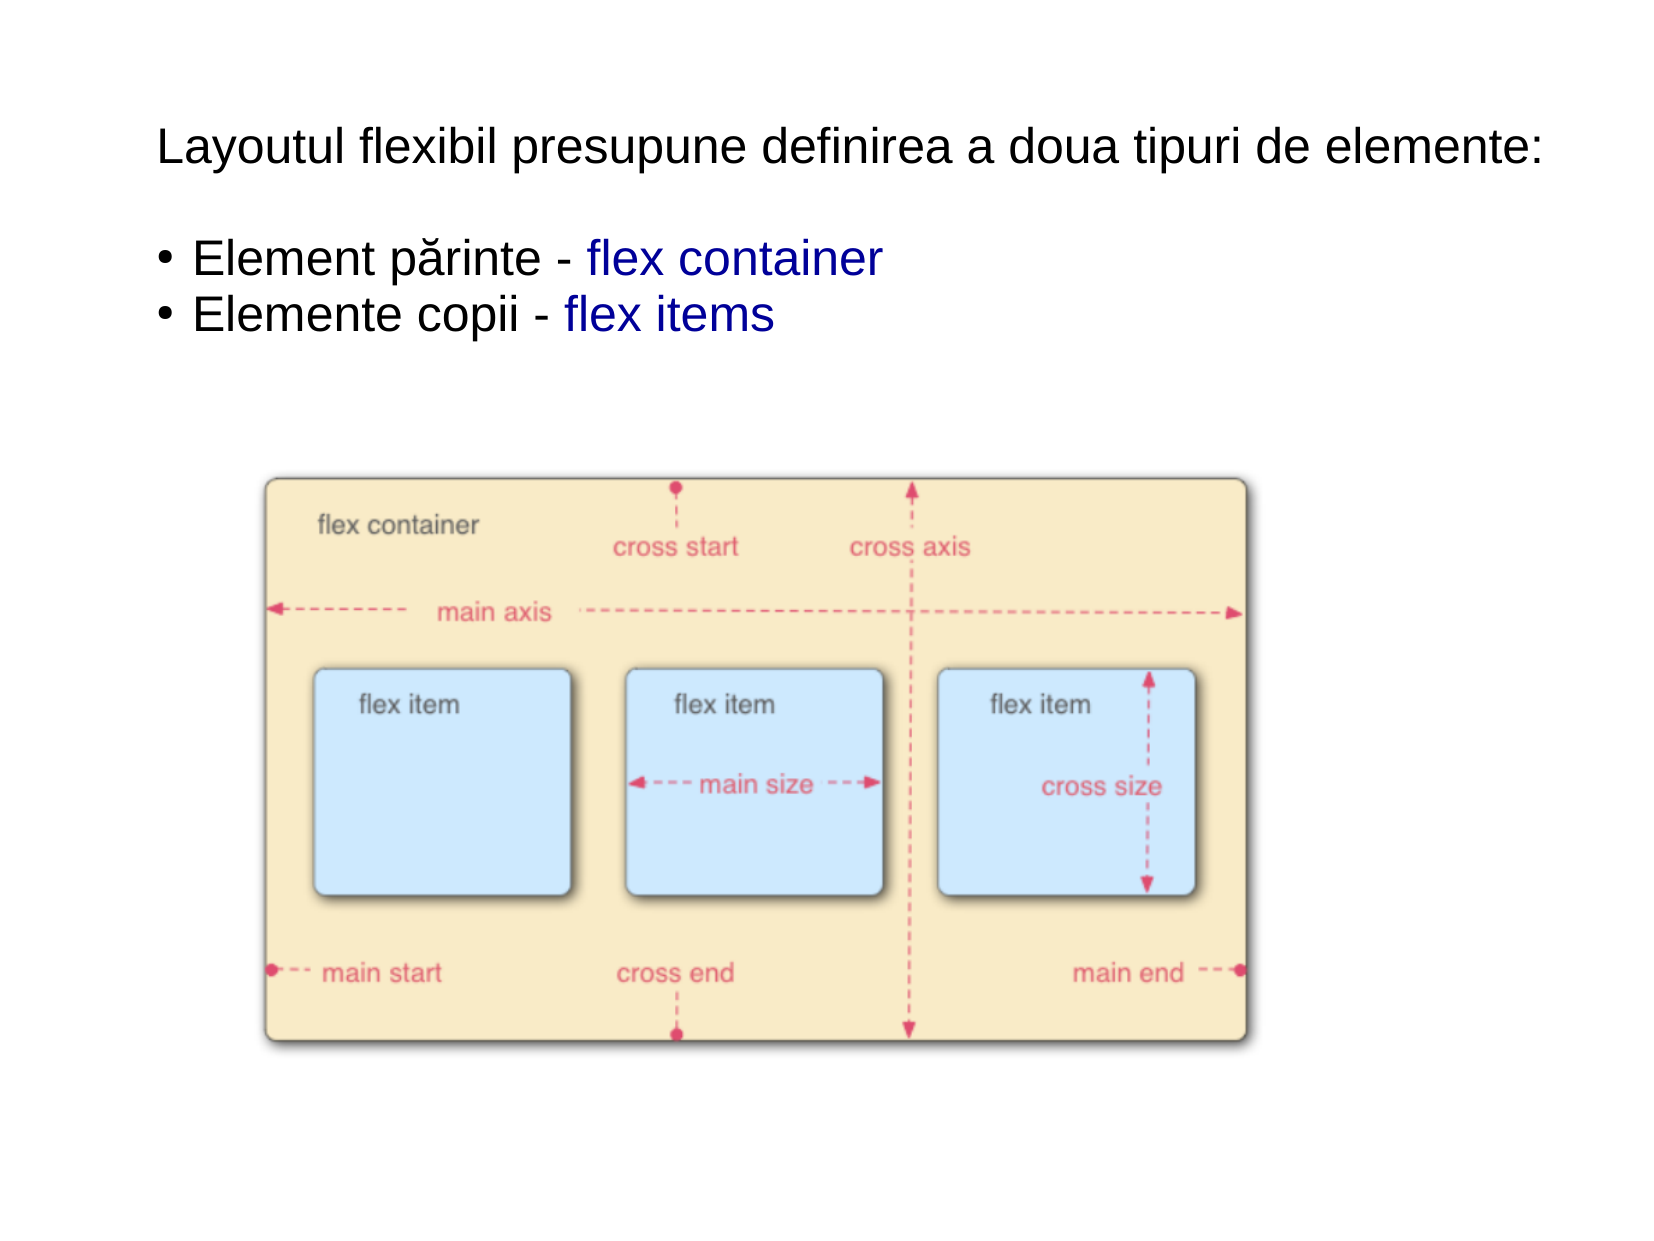

Layoutul flexibil presupune definirea a doua tipuri de elemente:
Element părinte - flex container
Elemente copii - flex items